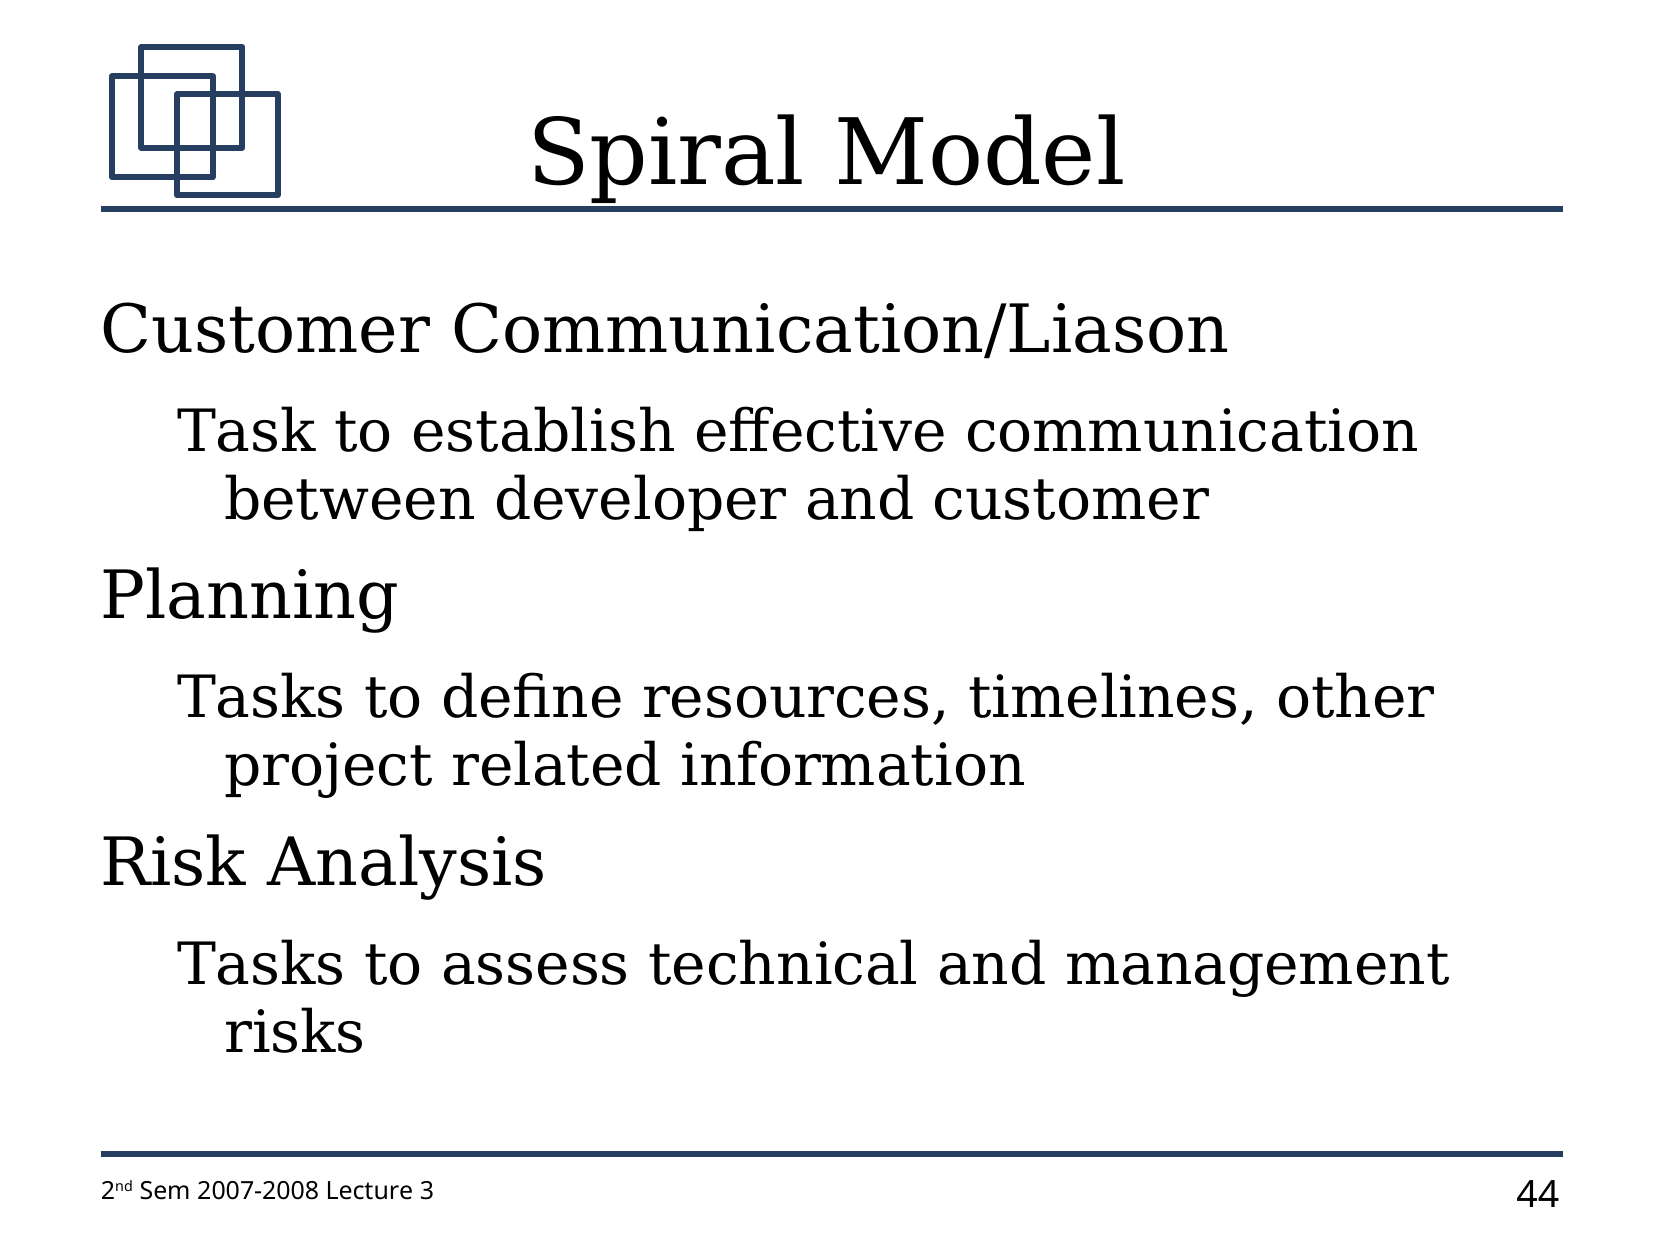

# Spiral Model
Customer Communication/Liason
Task to establish effective communication between developer and customer
Planning
Tasks to define resources, timelines, other project related information
Risk Analysis
Tasks to assess technical and management risks